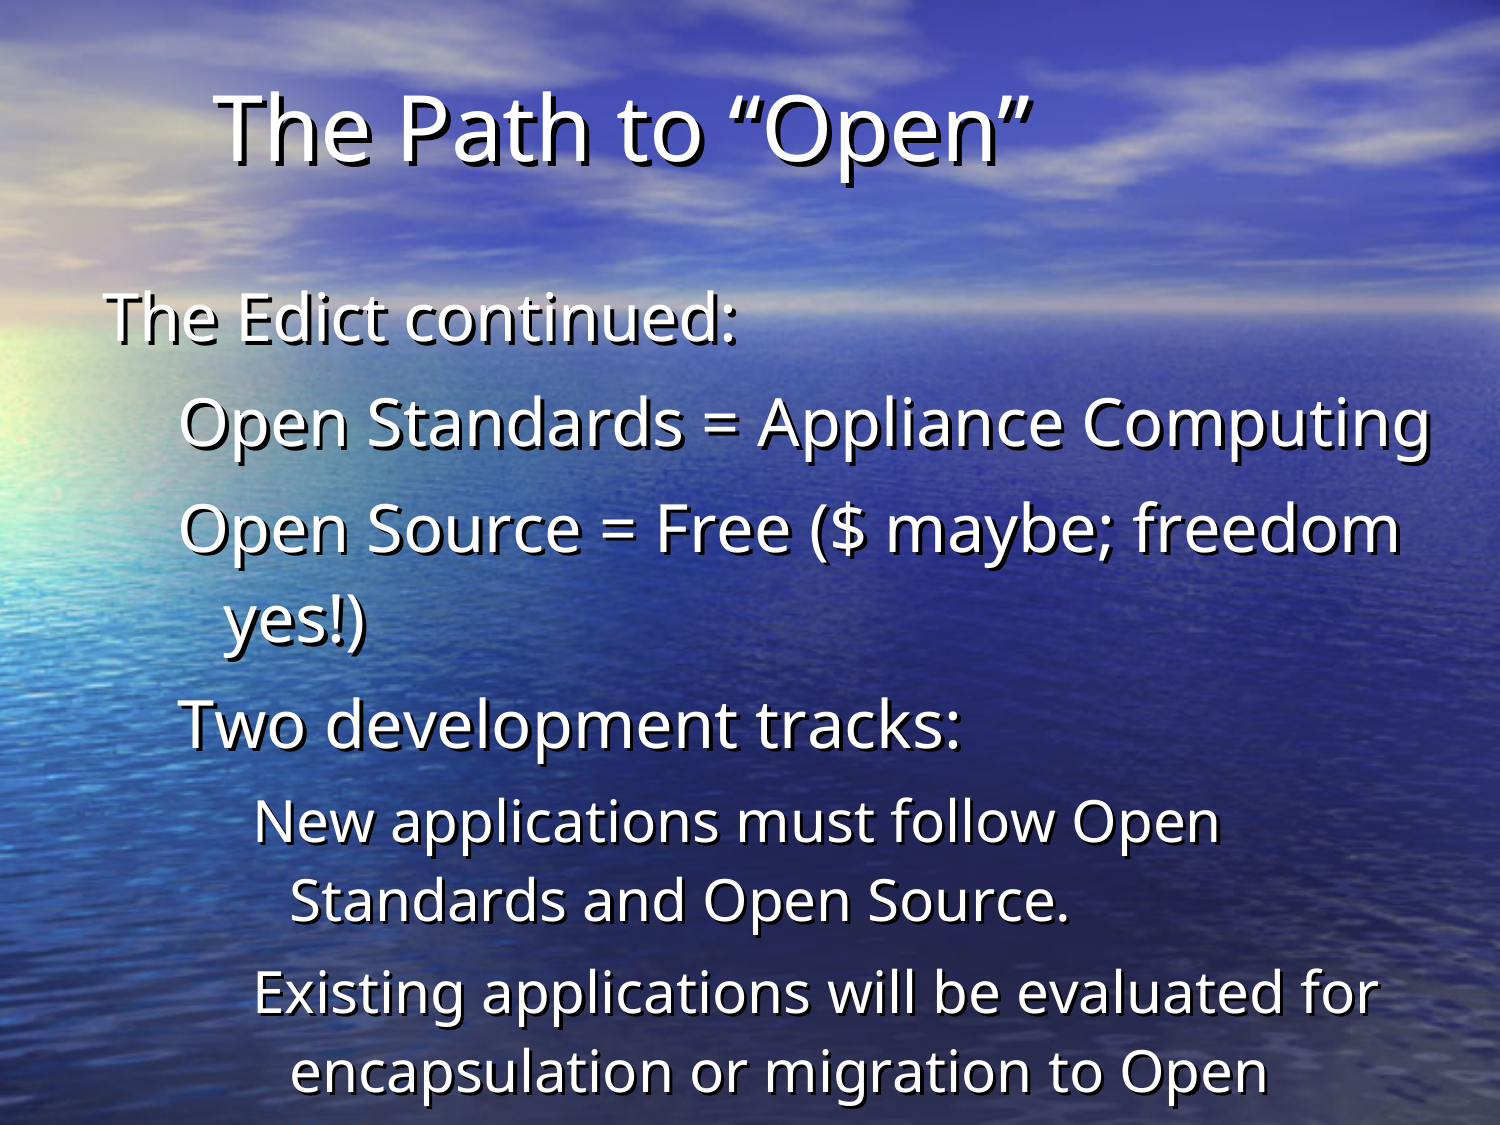

The Path to “Open”
# The Edict continued:
Open Standards = Appliance Computing
Open Source = Free ($ maybe; freedom yes!)
Two development tracks:
New applications must follow Open Standards and Open Source.
Existing applications will be evaluated for encapsulation or migration to Open Standards, Open Source.